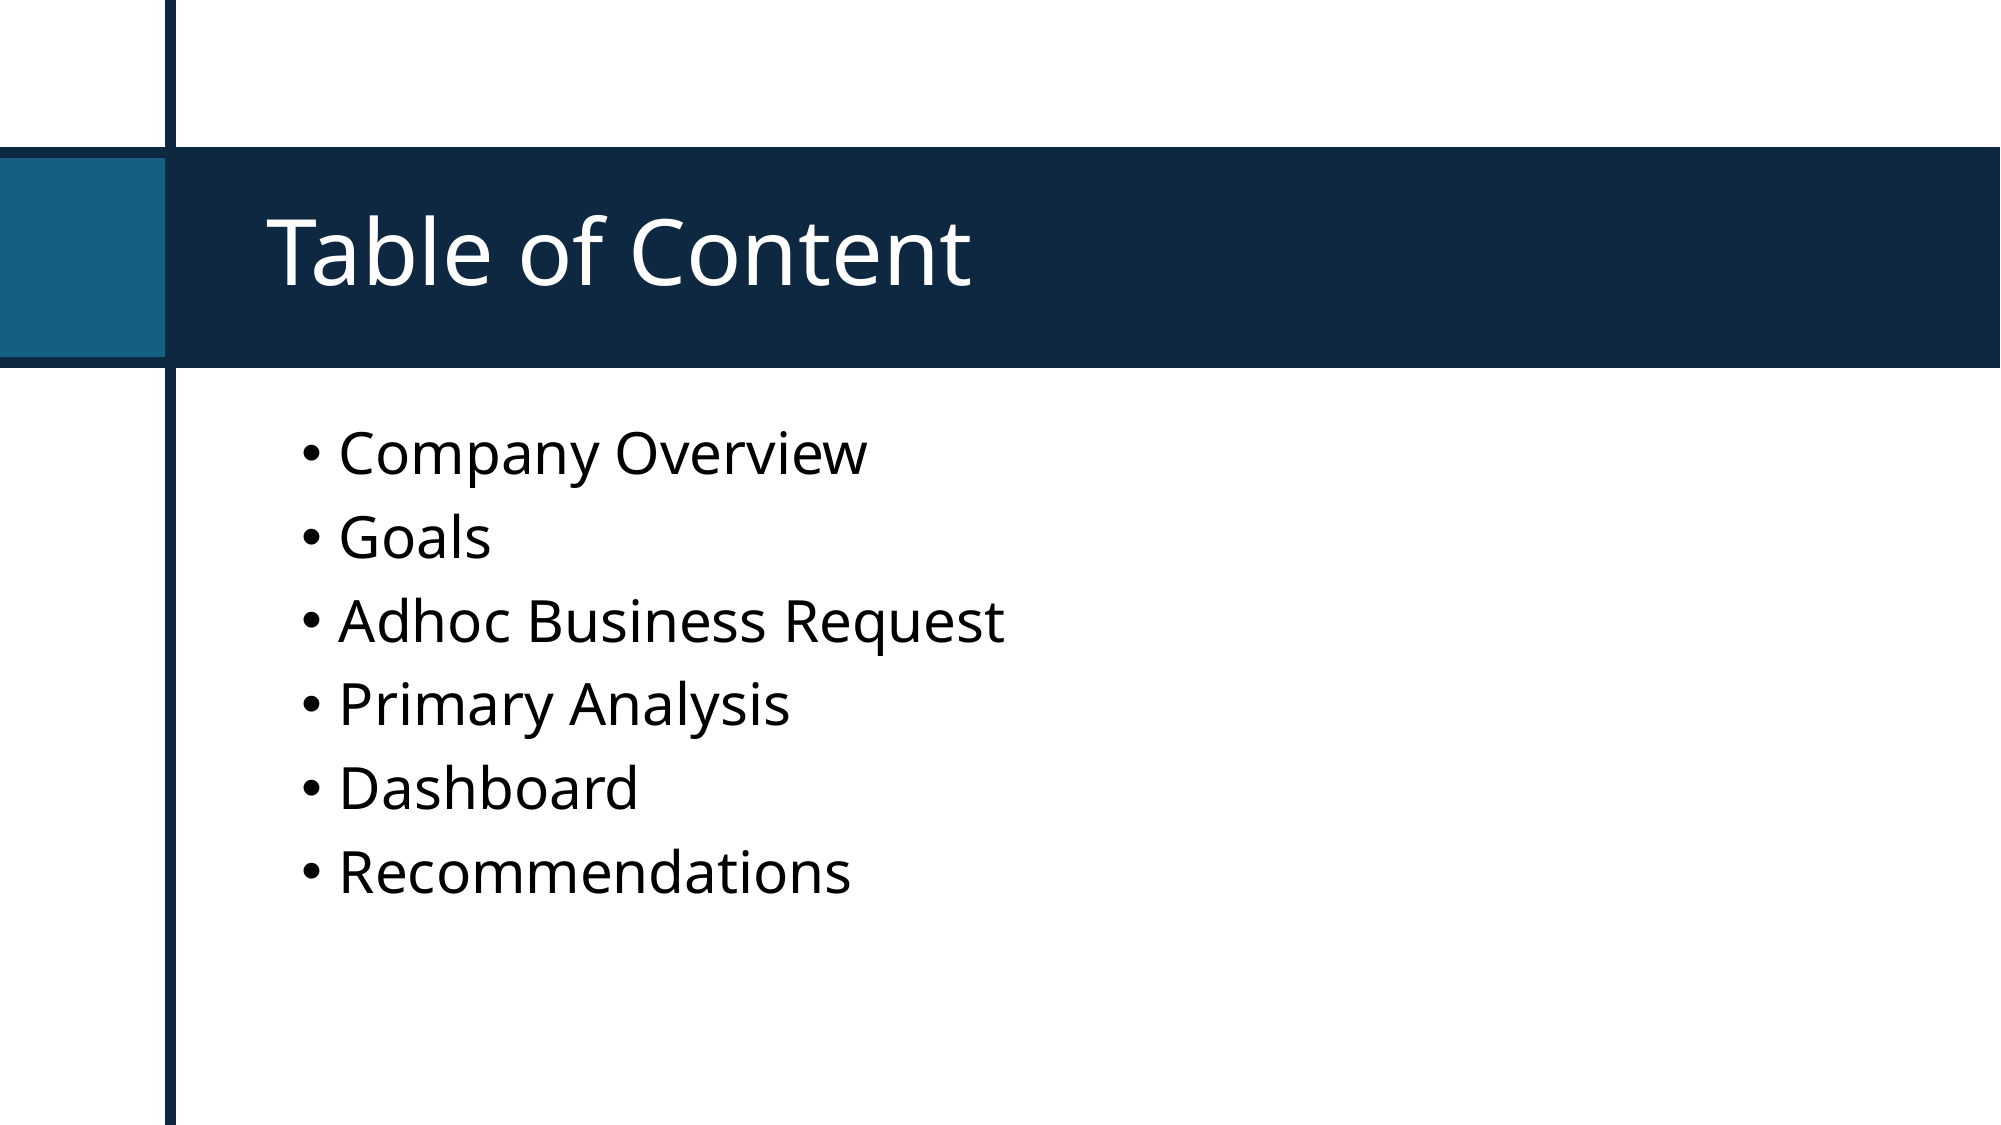

# Table of Content
Company Overview
Goals
Adhoc Business Request
Primary Analysis
Dashboard
Recommendations